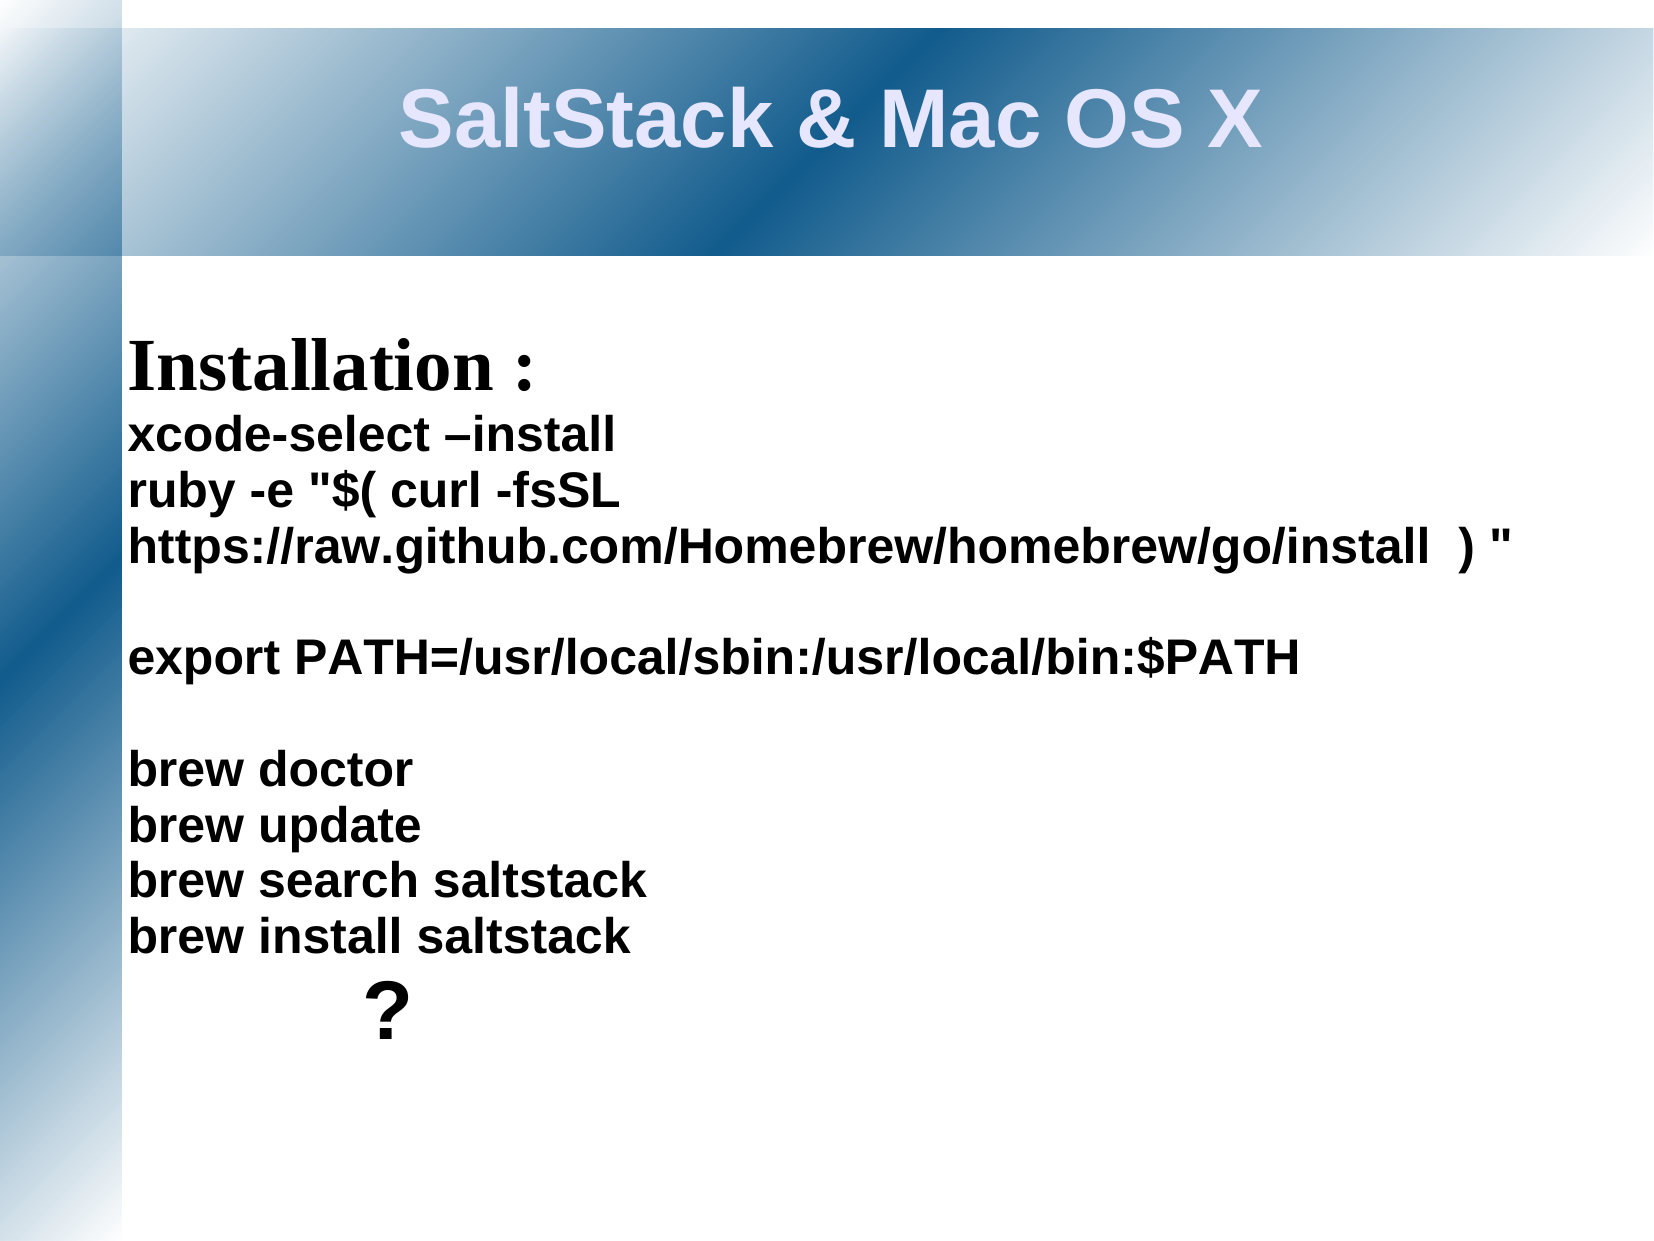

# SaltStack & Mac OS X
Installation :
xcode-select –install
ruby -e "$( curl -fsSL https://raw.github.com/Homebrew/homebrew/go/install ) "
export PATH=/usr/local/sbin:/usr/local/bin:$PATH
brew doctor
brew update
brew search saltstack
brew install saltstack
			 ?